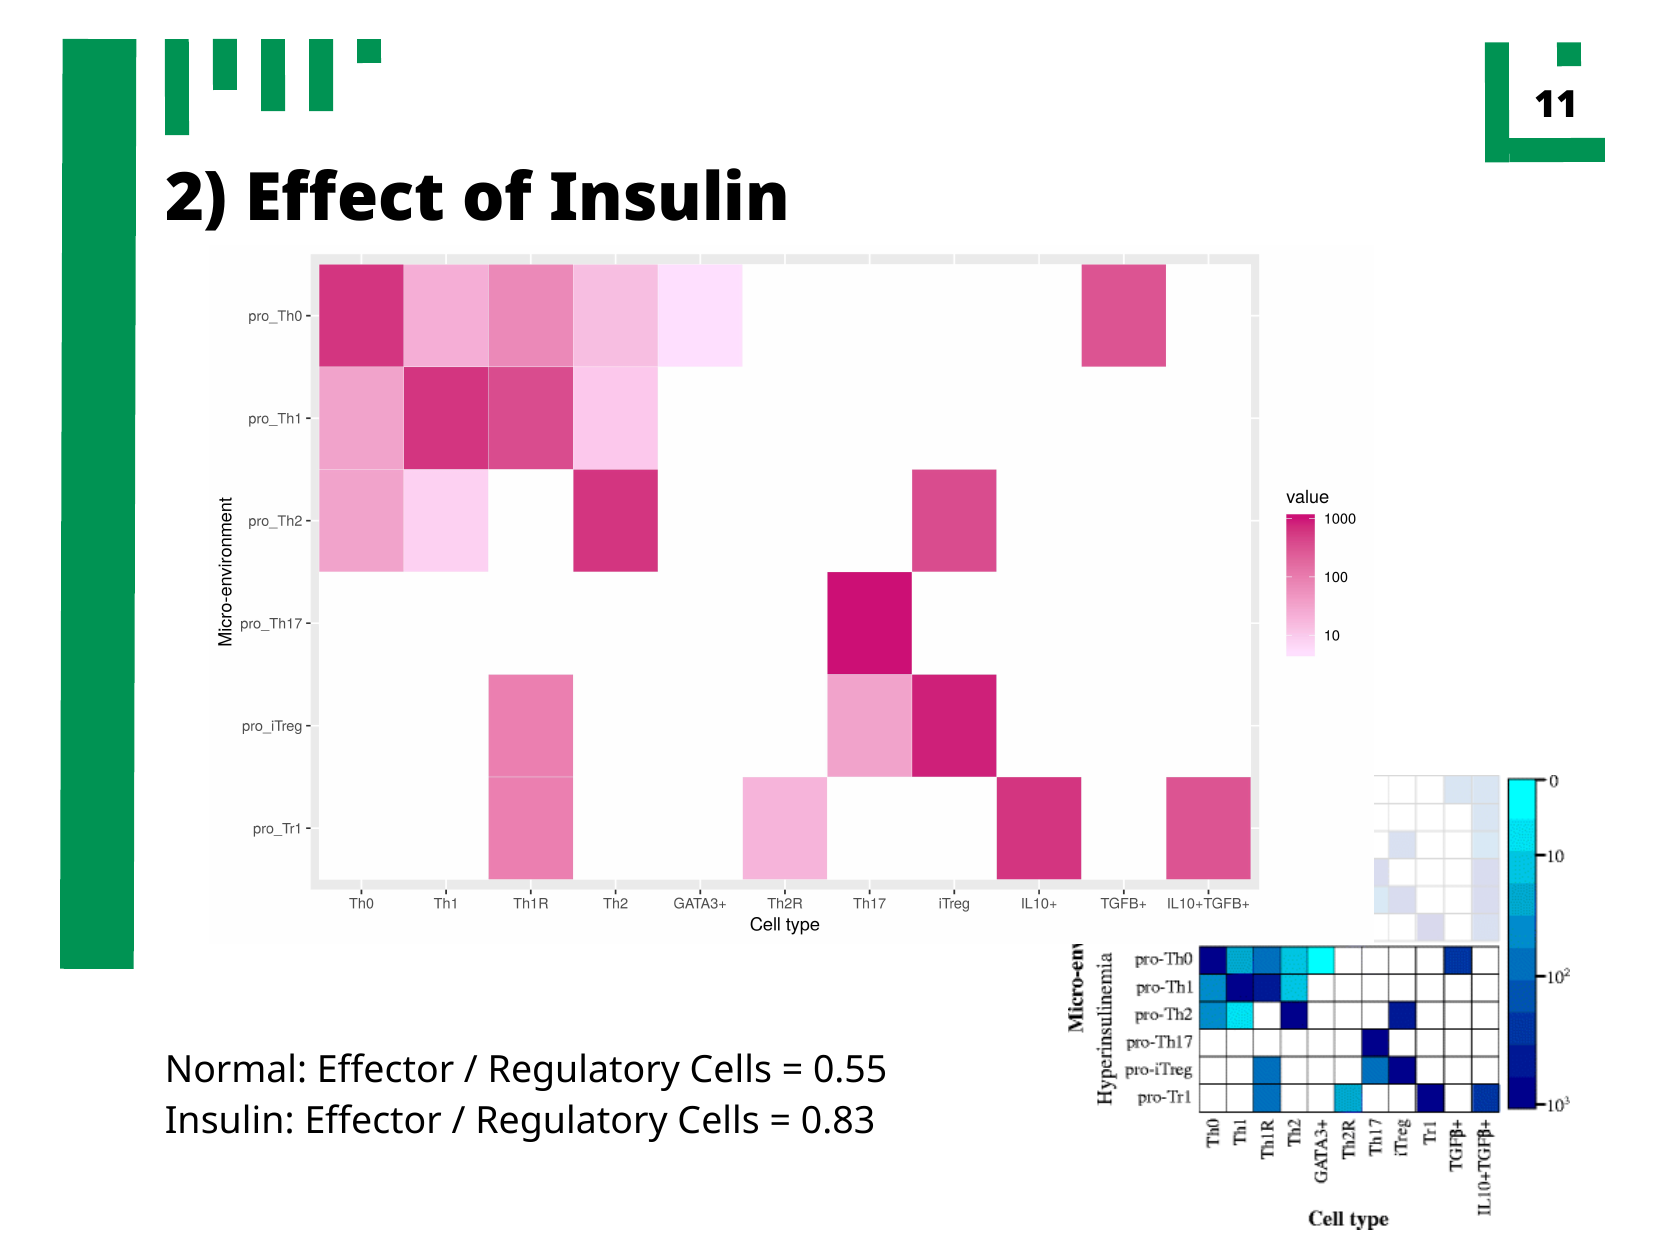

# 2) Effect of Insulin
Normal: Effector / Regulatory Cells = 0.55
Insulin: Effector / Regulatory Cells = 0.83